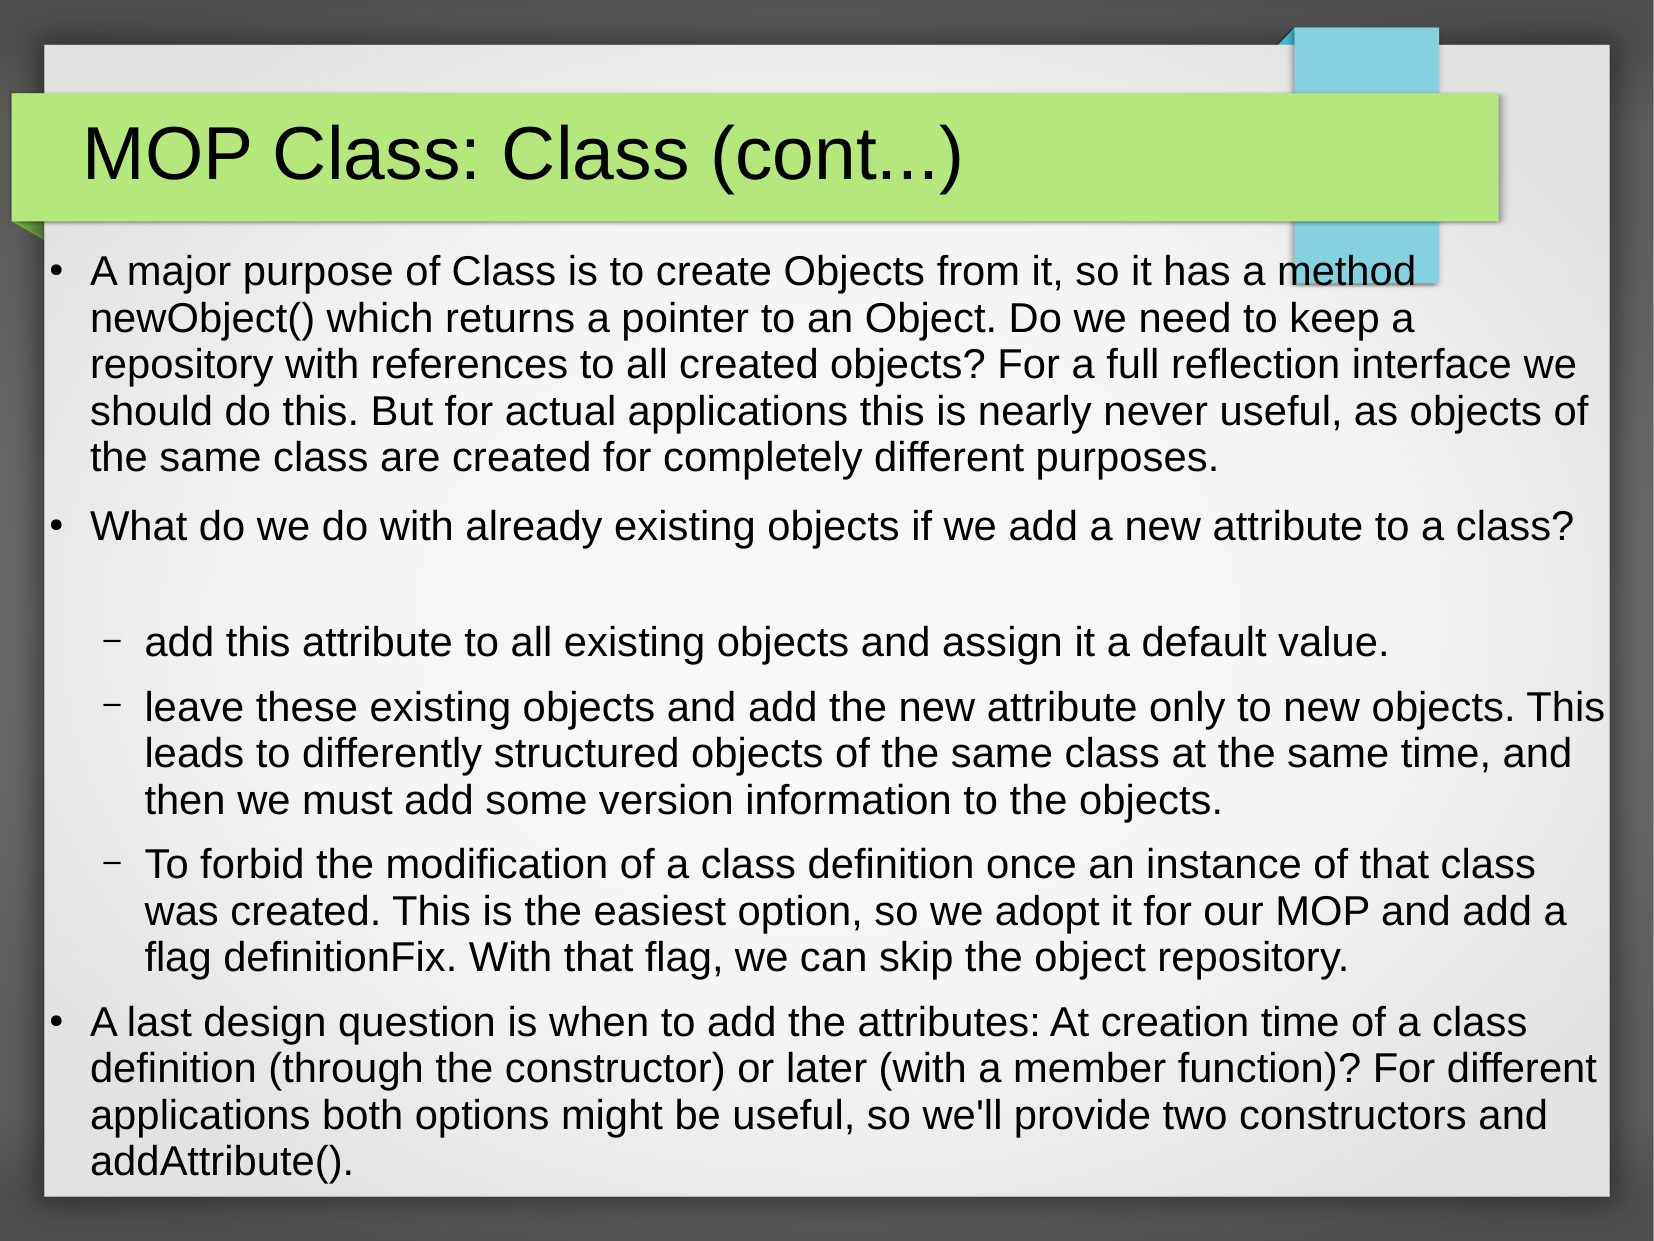

# MOP Class: Class (cont...)
A major purpose of Class is to create Objects from it, so it has a method newObject() which returns a pointer to an Object. Do we need to keep a repository with references to all created objects? For a full reflection interface we should do this. But for actual applications this is nearly never useful, as objects of the same class are created for completely different purposes.
What do we do with already existing objects if we add a new attribute to a class?
add this attribute to all existing objects and assign it a default value.
leave these existing objects and add the new attribute only to new objects. This leads to differently structured objects of the same class at the same time, and then we must add some version information to the objects.
To forbid the modification of a class definition once an instance of that class was created. This is the easiest option, so we adopt it for our MOP and add a flag definitionFix. With that flag, we can skip the object repository.
A last design question is when to add the attributes: At creation time of a class definition (through the constructor) or later (with a member function)? For different applications both options might be useful, so we'll provide two constructors and addAttribute().